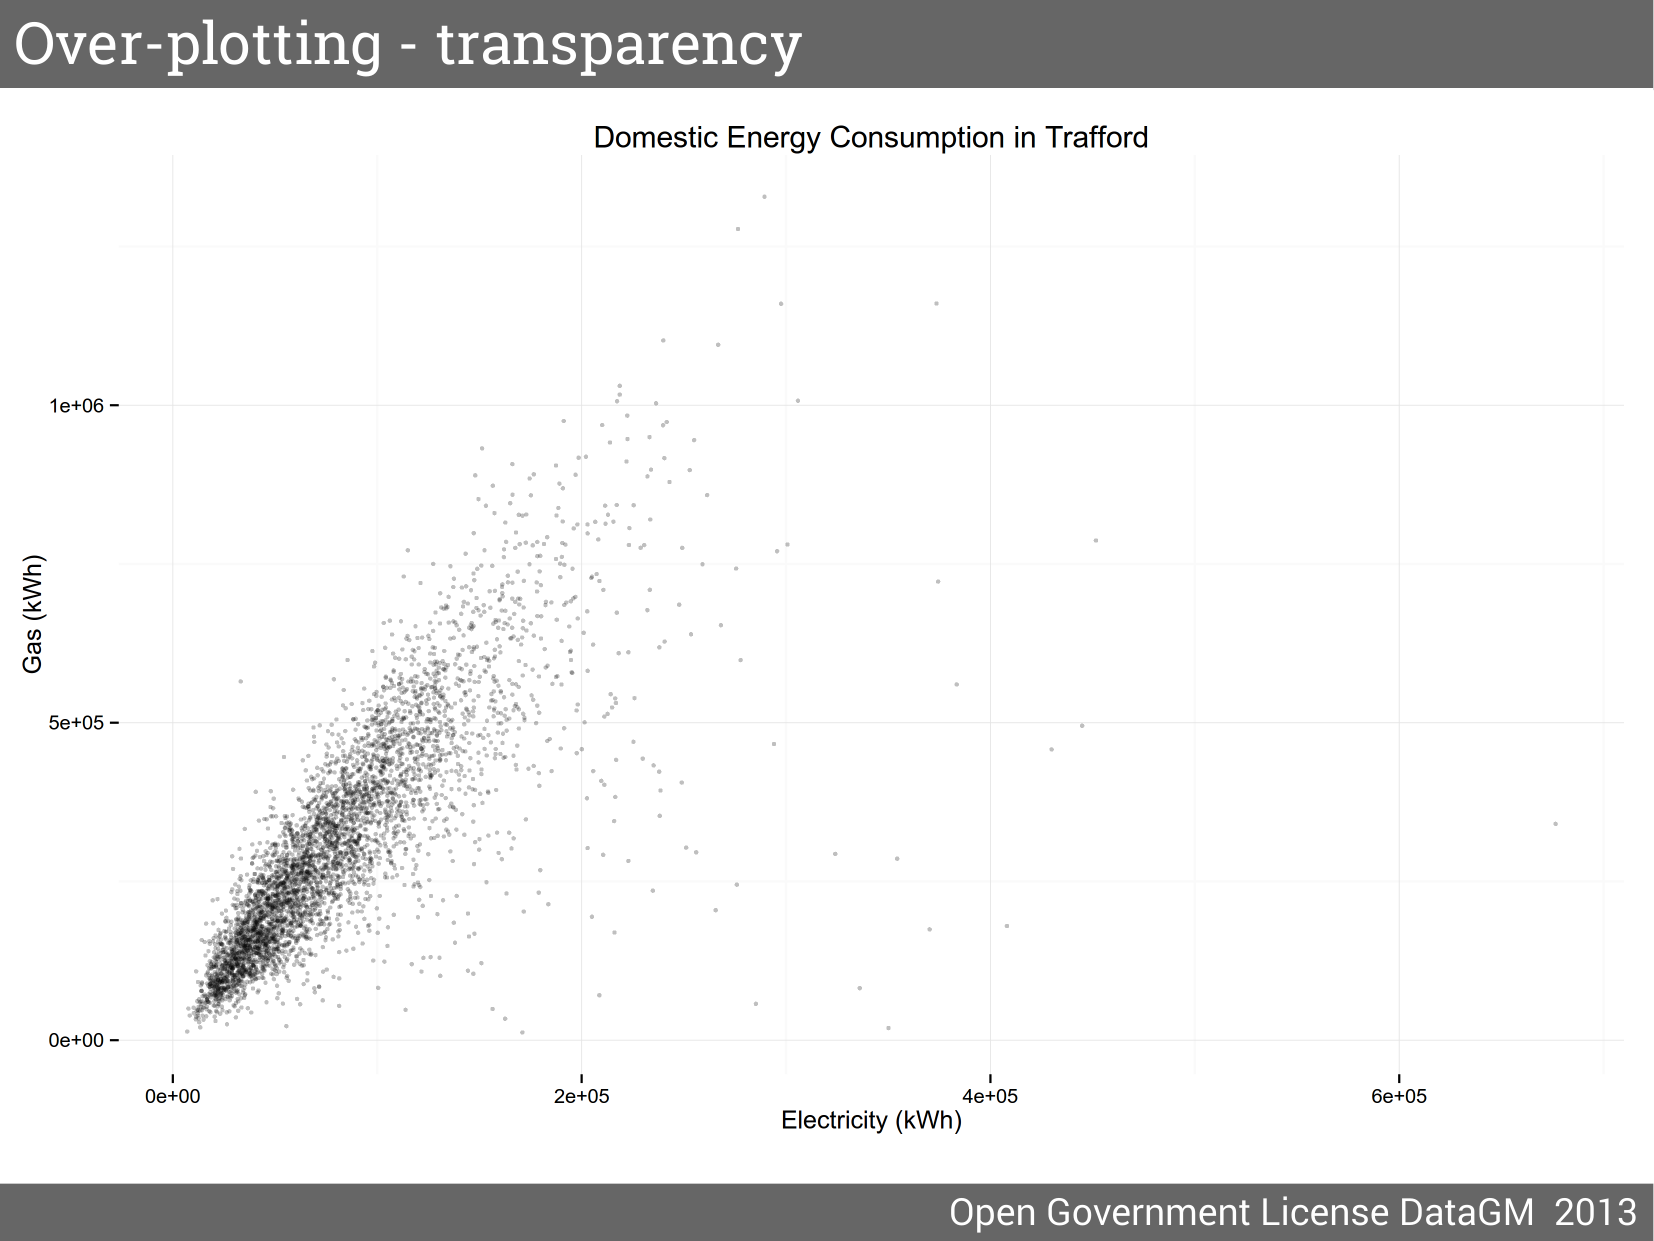

Over-plotting - transparency
Open Government License DataGM 2013